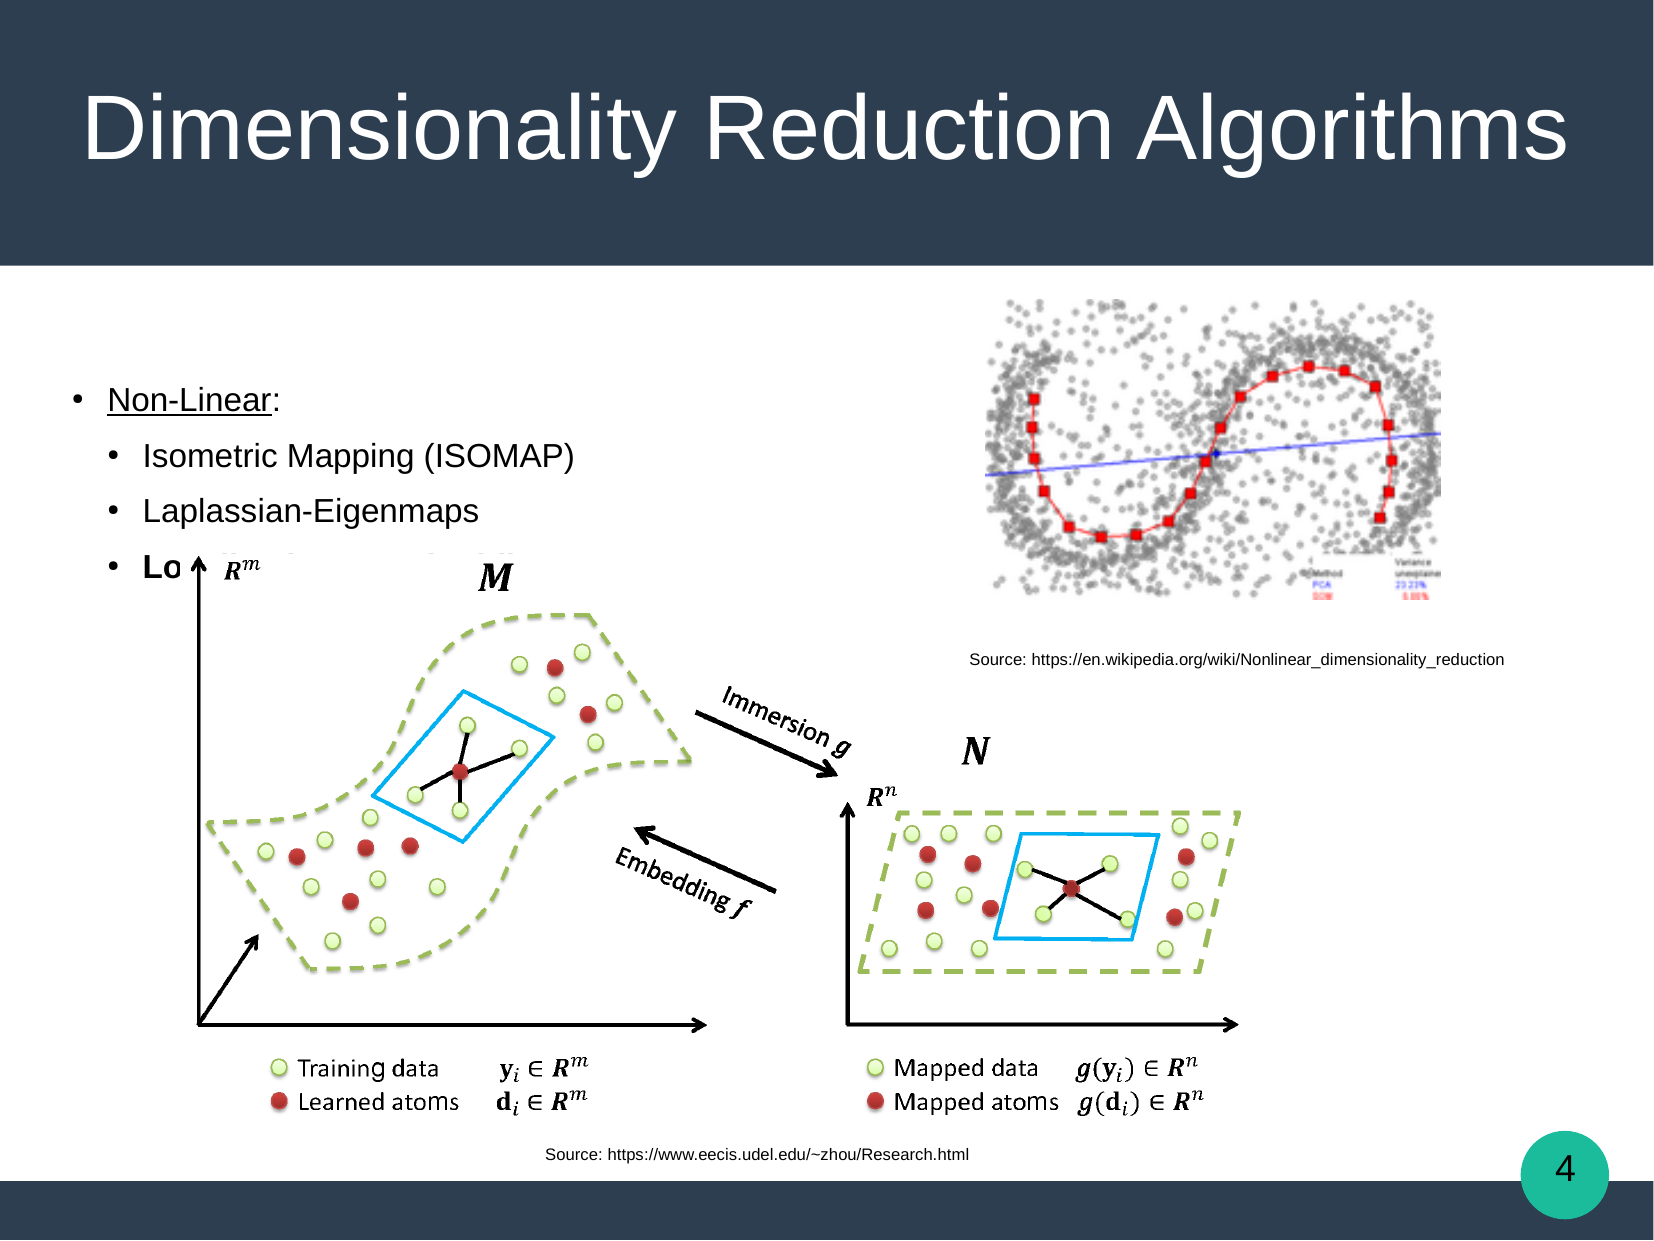

# Dimensionality Reduction Algorithms
Non-Linear:
Isometric Mapping (ISOMAP)
Laplassian-Eigenmaps
Locally Linear Embeddings
Source: https://en.wikipedia.org/wiki/Nonlinear_dimensionality_reduction
Source: https://www.eecis.udel.edu/~zhou/Research.html